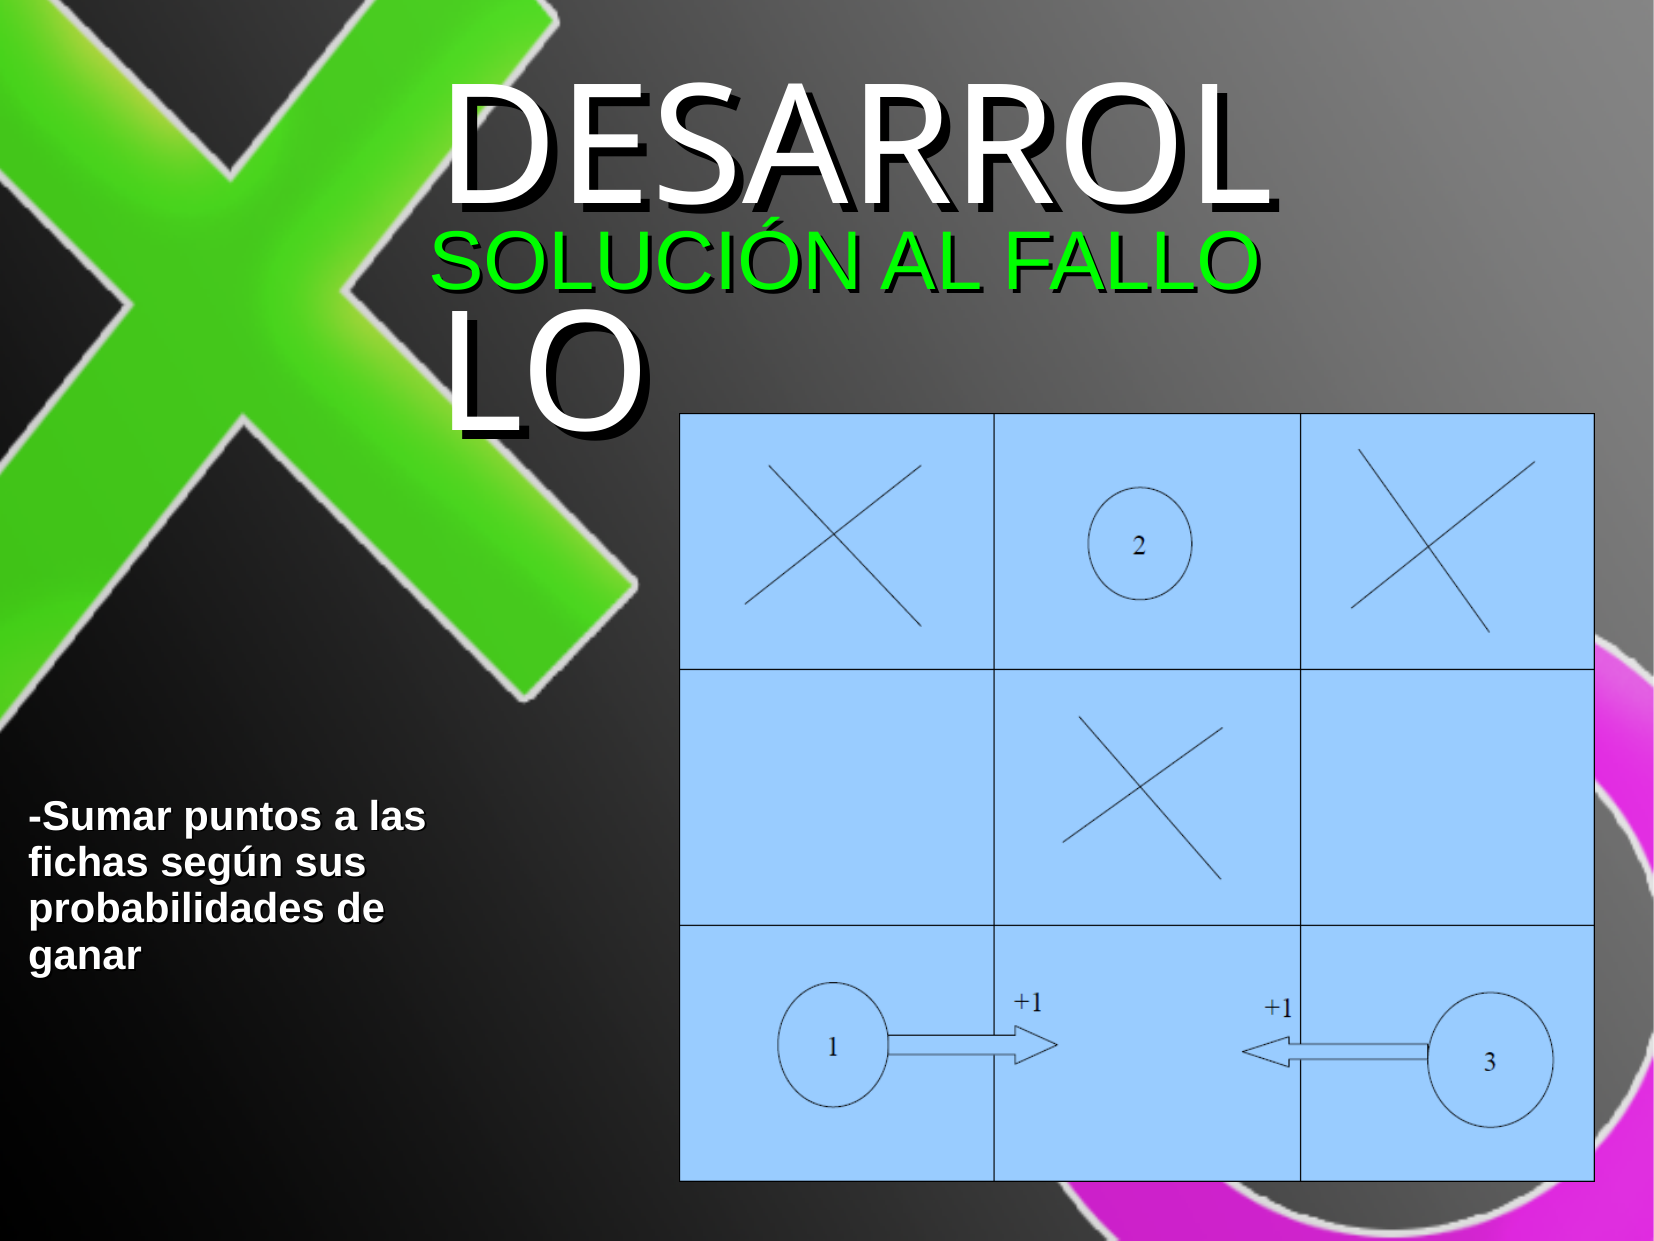

DESARROLLO
SOLUCIÓN AL FALLO
-Sumar puntos a las fichas según sus probabilidades de ganar